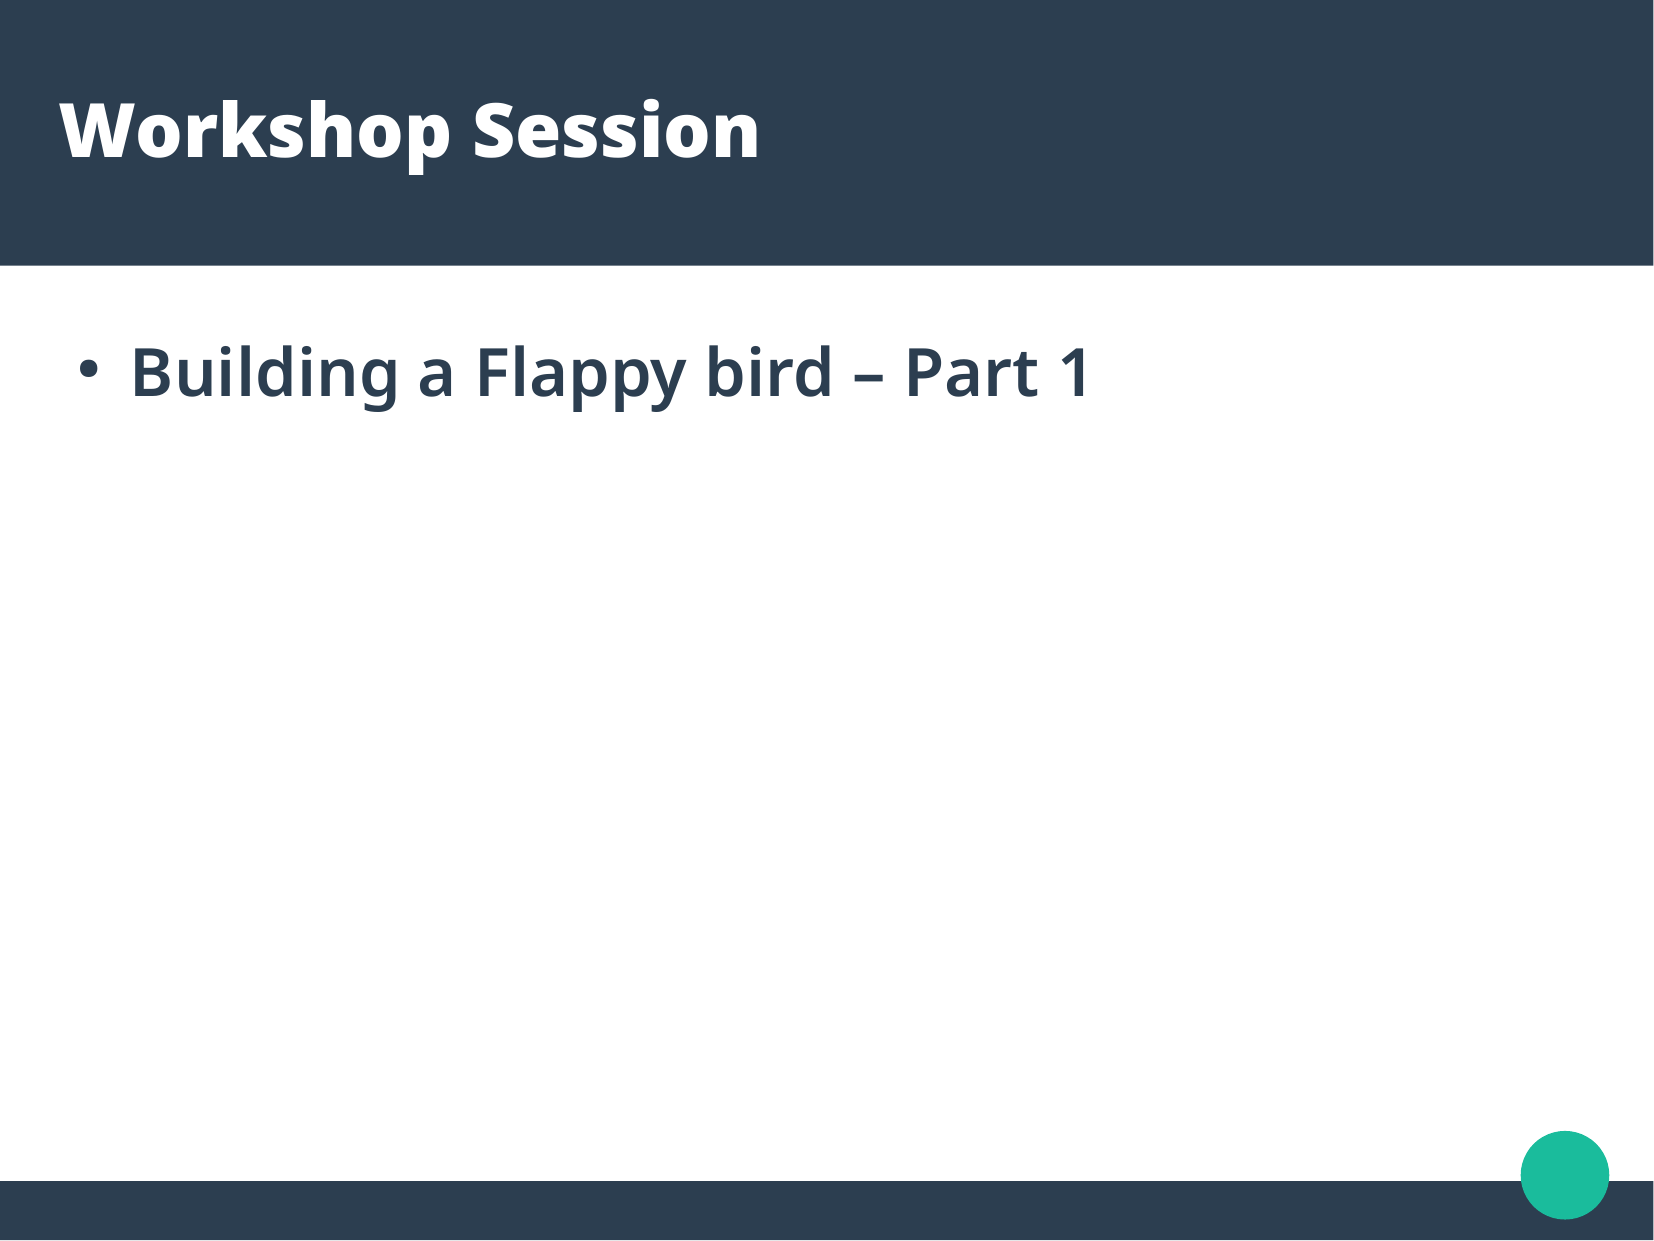

# Workshop Session
Building a Flappy bird – Part 1